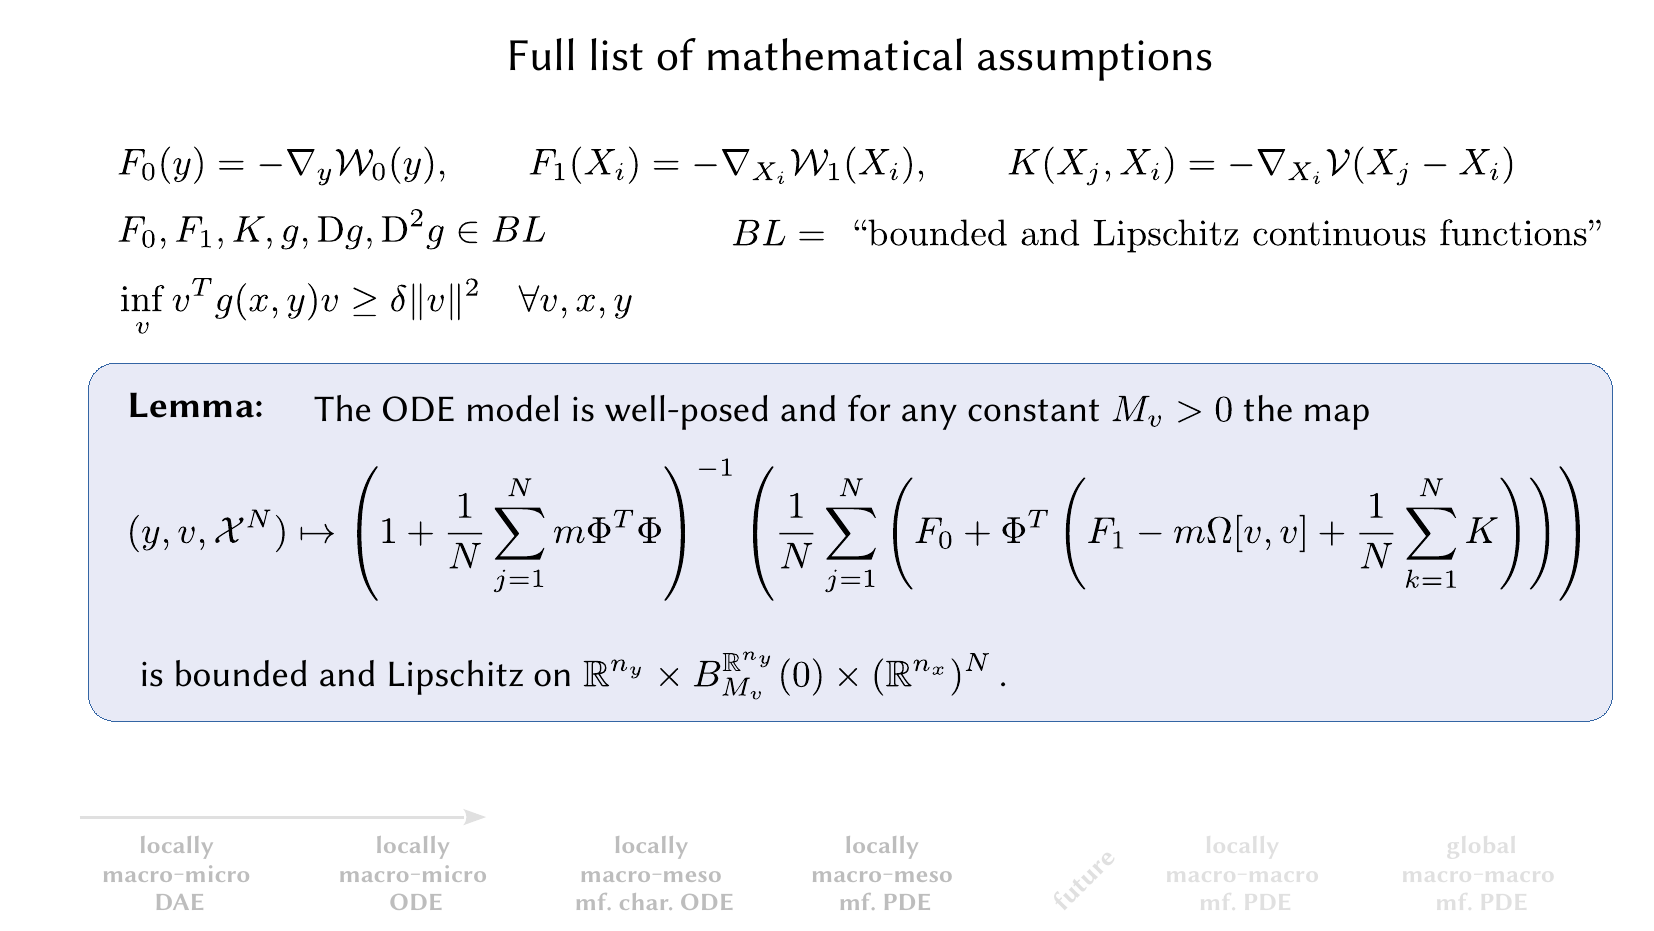

Full list of mathematical assumptions
Lemma:
The ODE model is well-posed and for any constant the map
is bounded and Lipschitz on .
locally
macro‒micro
DAE
locally
macro‒micro
ODE
locally
macro‒meso
mf. char. ODE
locally
macro‒meso
mf. PDE
locally
macro‒macro
mf. PDE
global
macro‒macro
mf. PDE
future